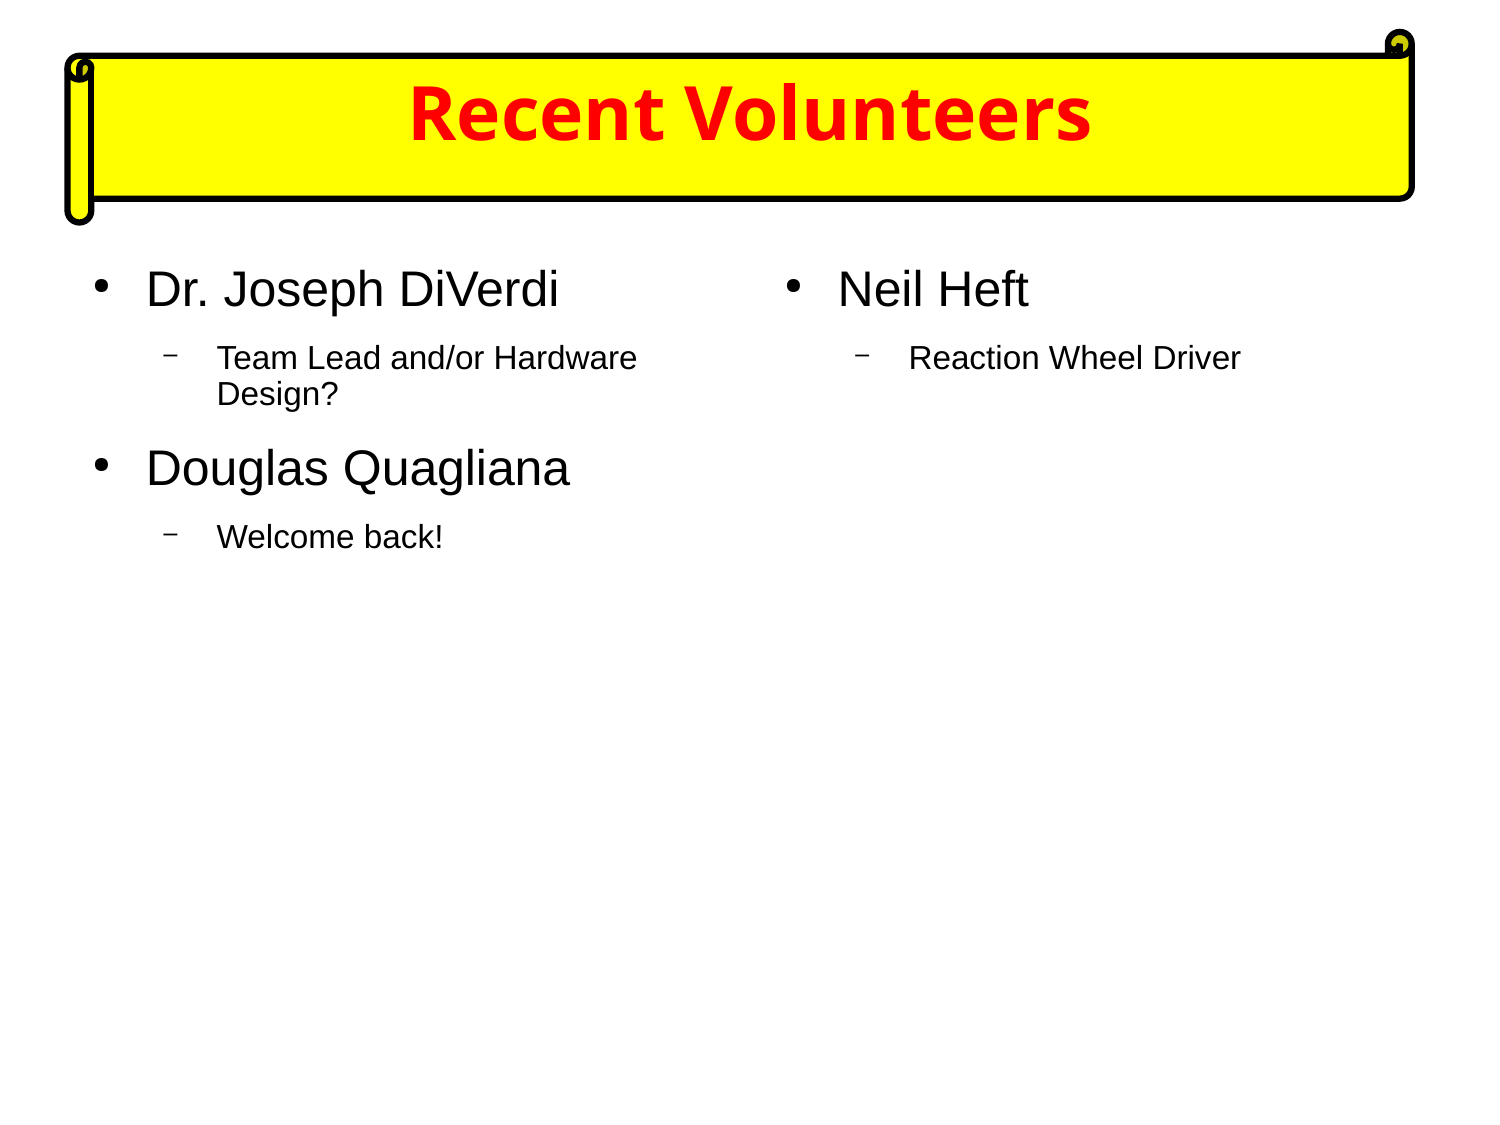

Recent Volunteers
# Dr. Joseph DiVerdi
Team Lead and/or Hardware Design?
Douglas Quagliana
Welcome back!
Neil Heft
Reaction Wheel Driver